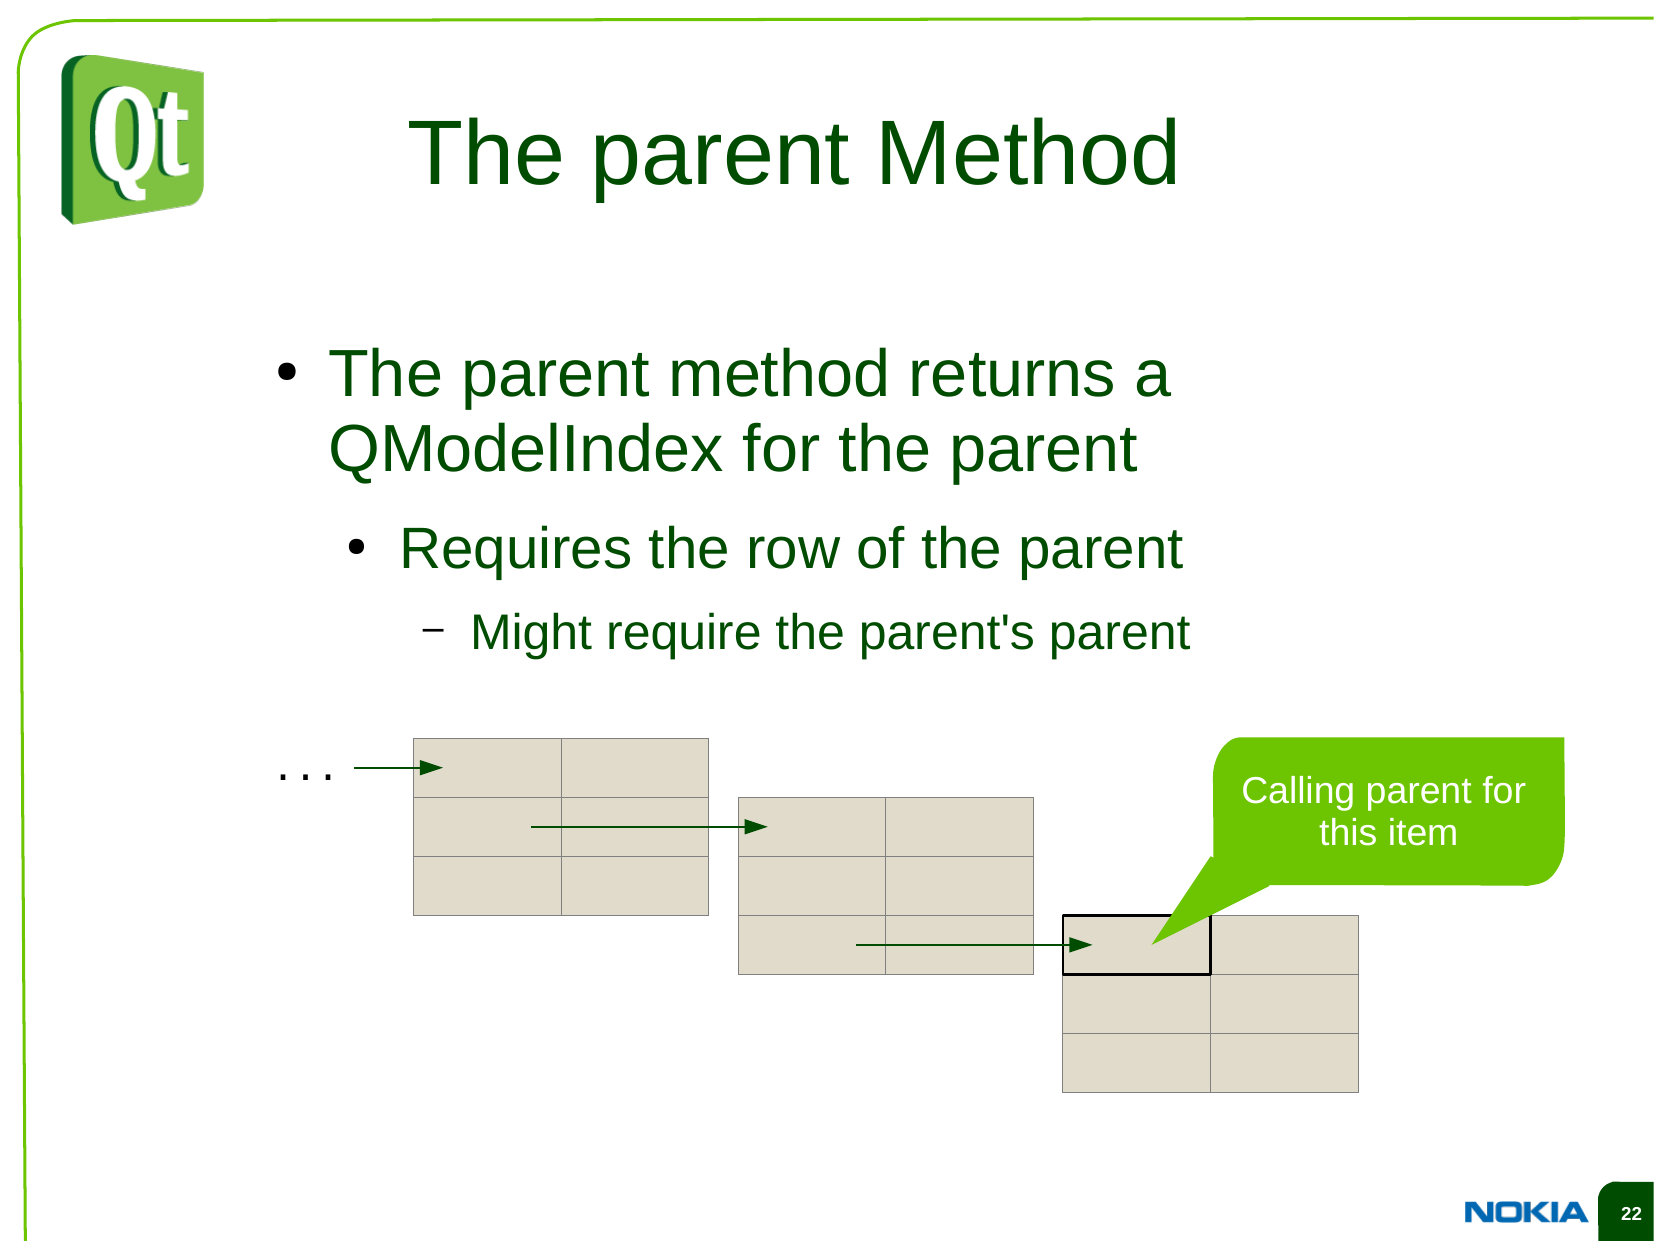

# The parent Method
The parent method returns a QModelIndex for the parent
Requires the row of the parent
Might require the parent's parent
Calling parent for
this item
...